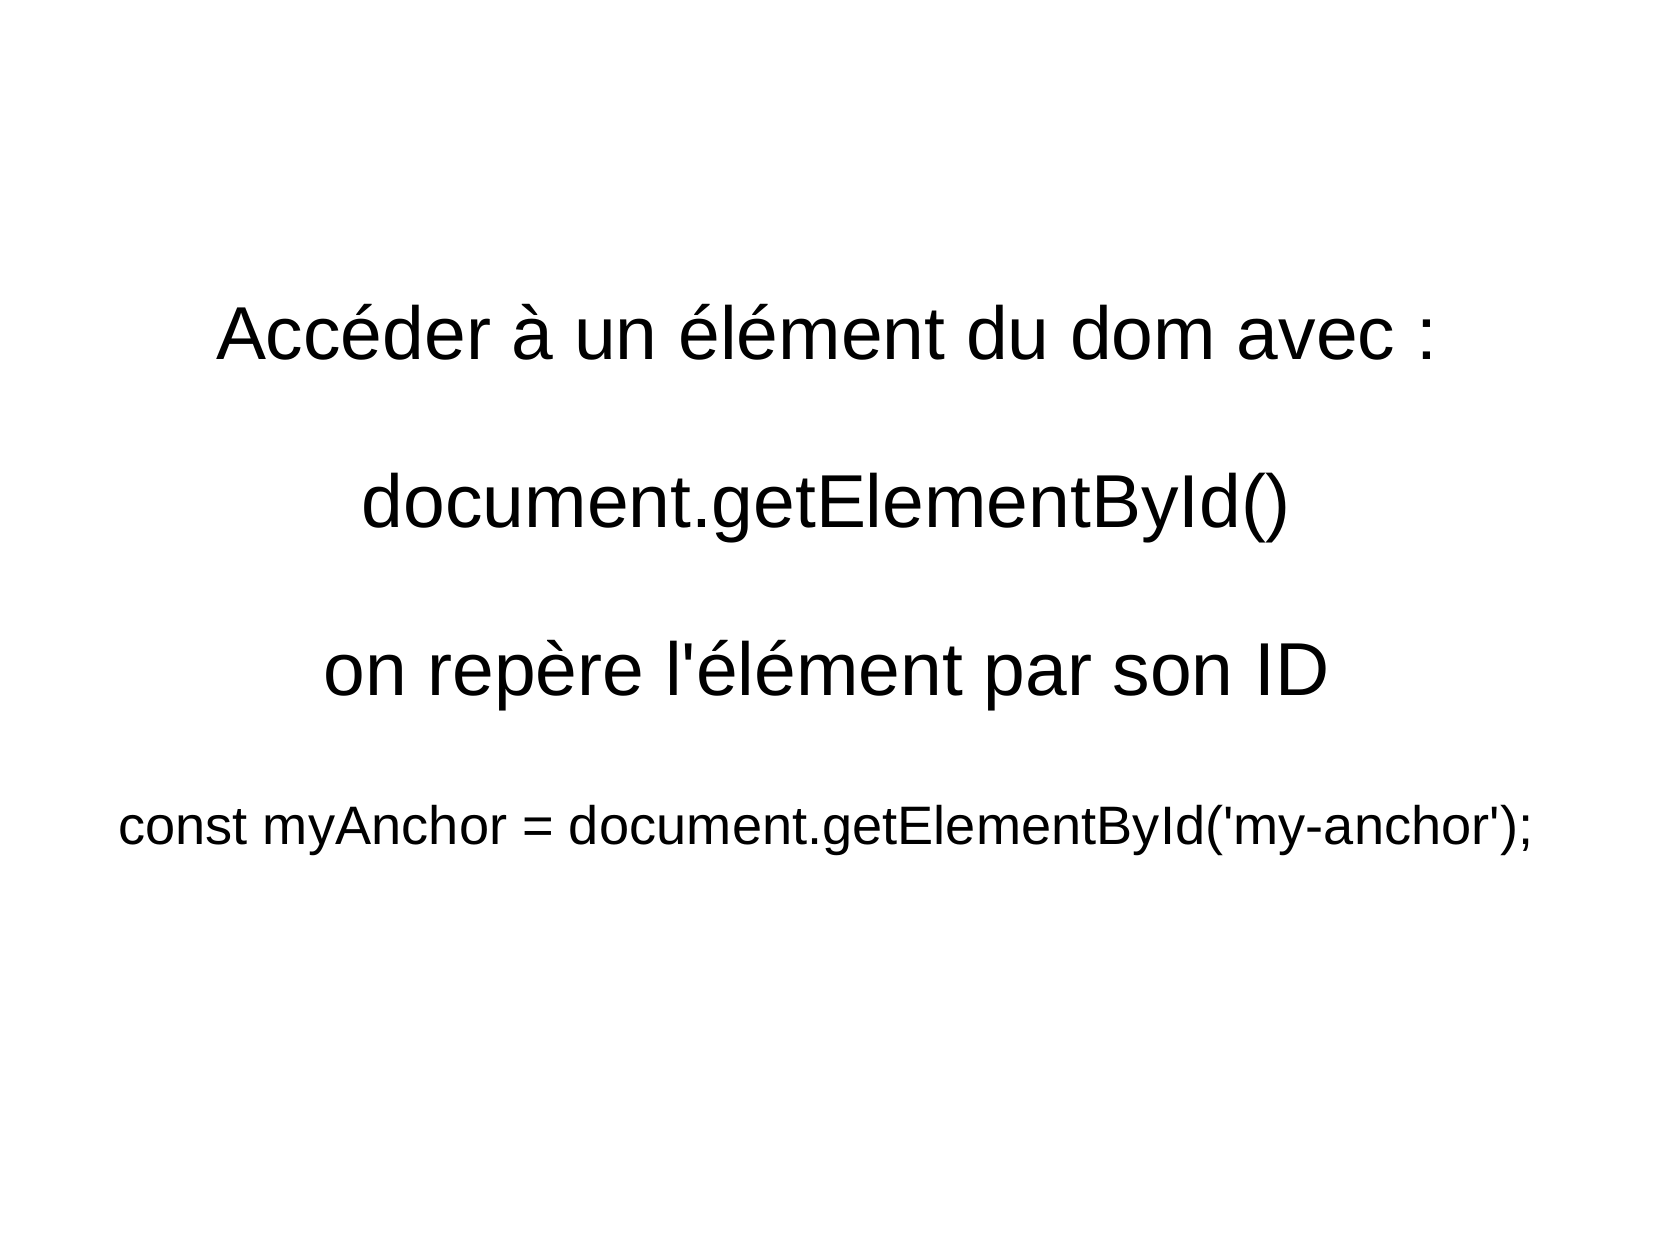

# Accéder à un élément du dom avec : document.getElementById() on repère l'élément par son ID const myAnchor = document.getElementById('my-anchor');